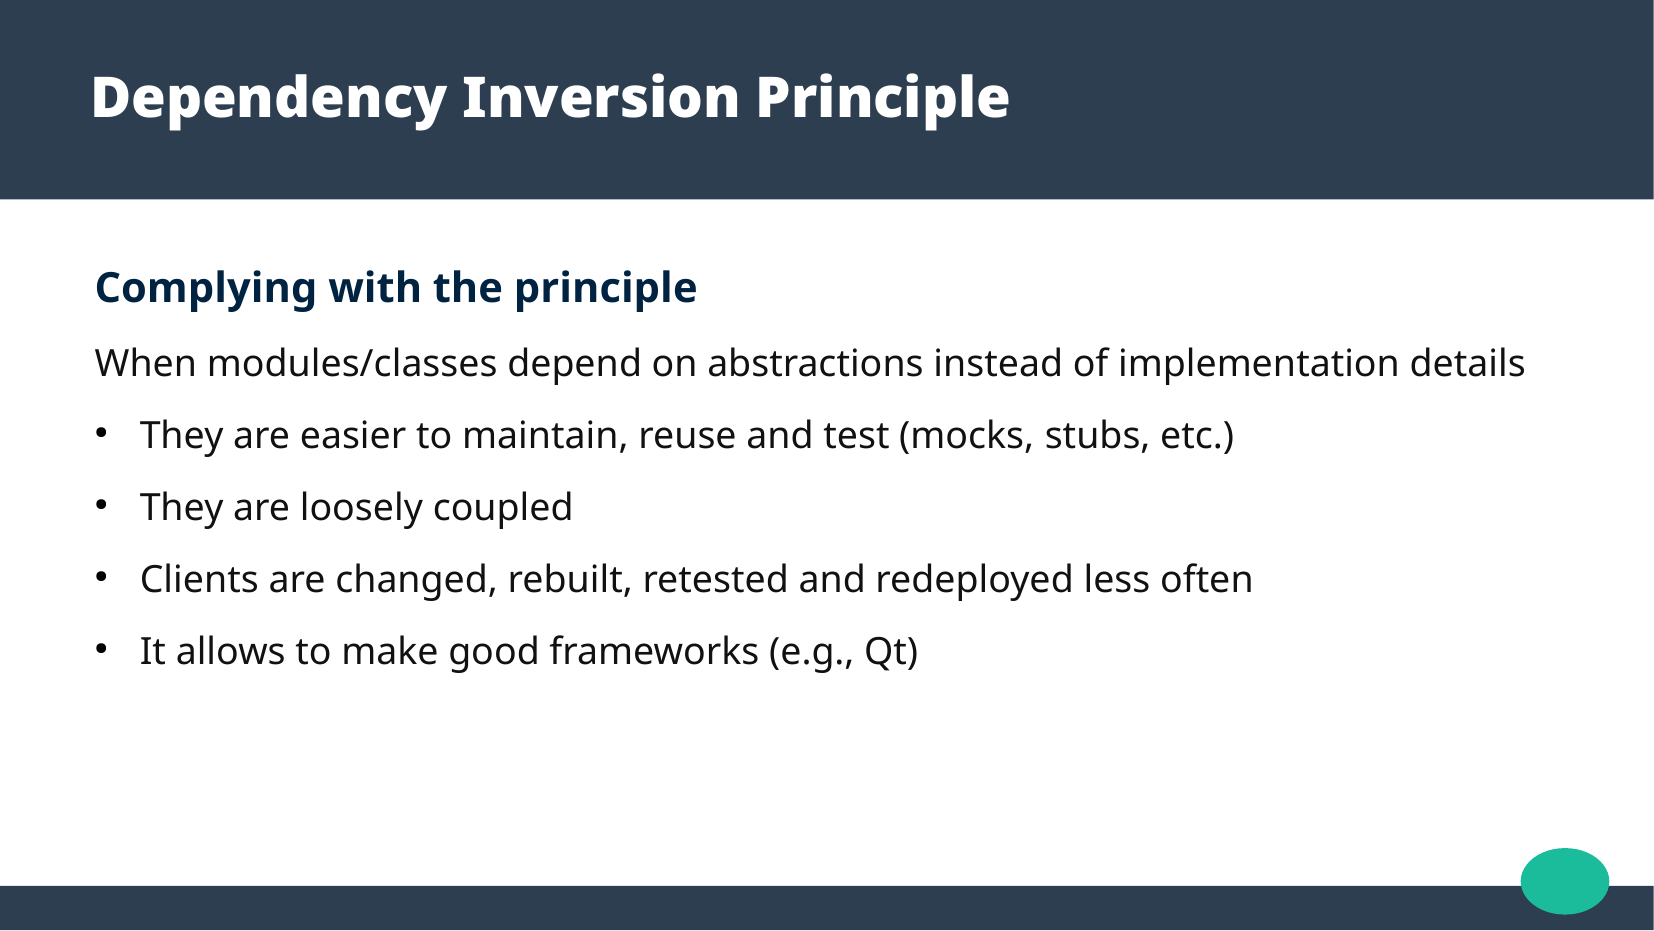

# Dependency Inversion Principle
Complying with the principle
When modules/classes depend on abstractions instead of implementation details
 They are easier to maintain, reuse and test (mocks, stubs, etc.)
 They are loosely coupled
 Clients are changed, rebuilt, retested and redeployed less often
 It allows to make good frameworks (e.g., Qt)